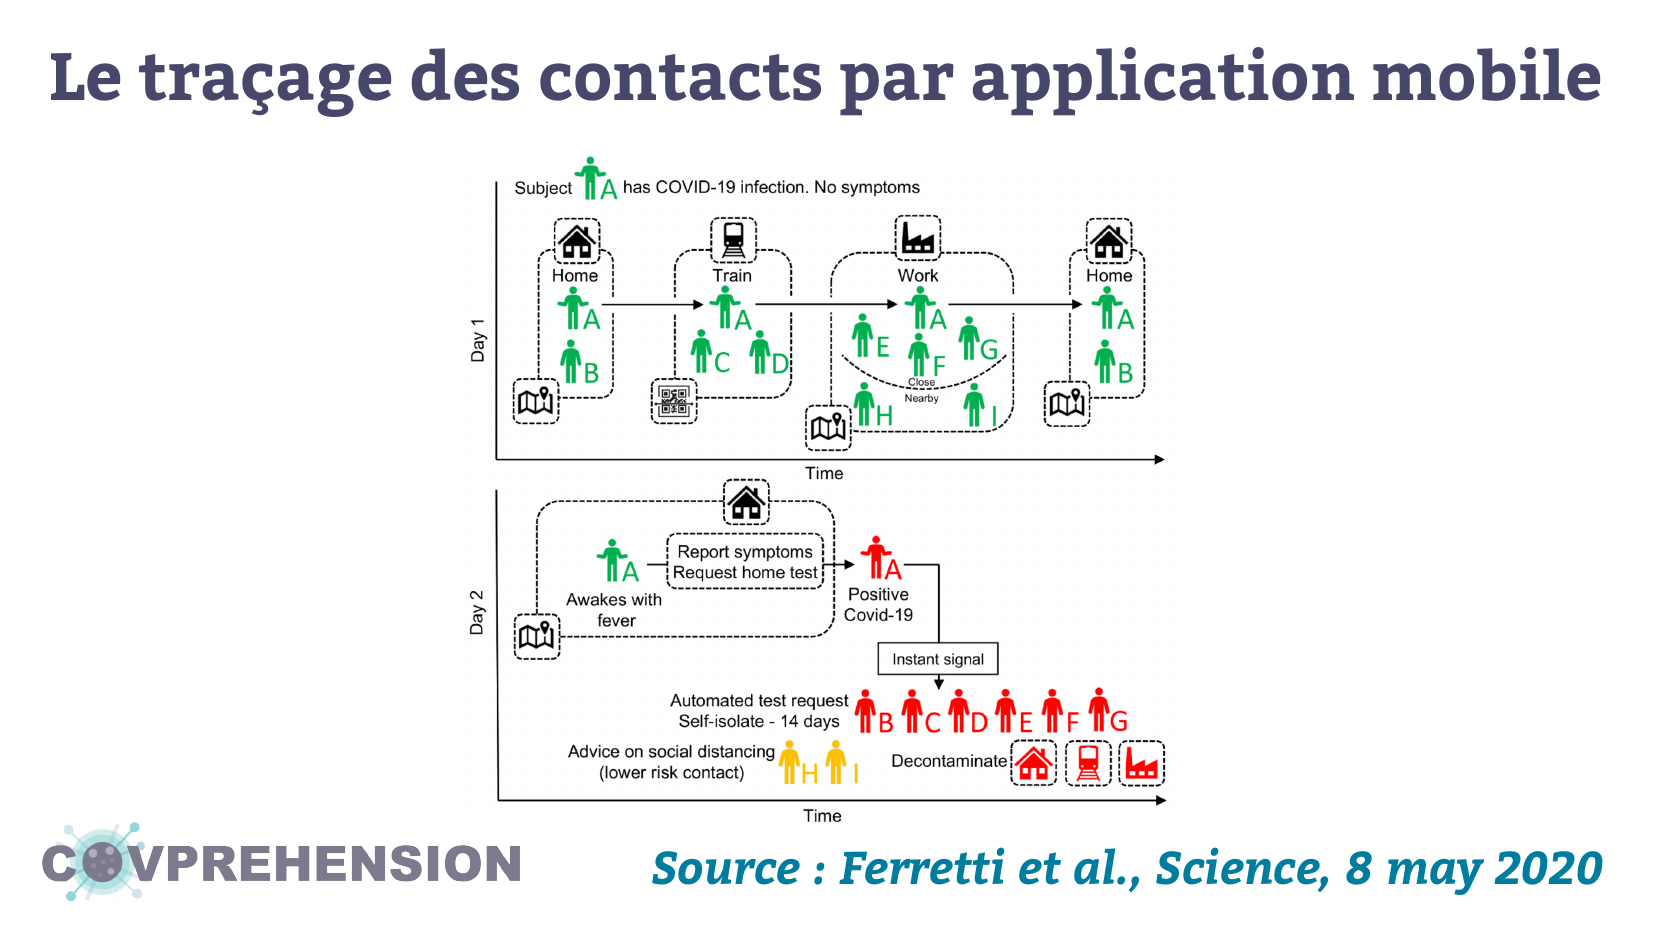

# Le traçage des contacts par application mobile
Source : Ferretti et al., Science, 8 may 2020